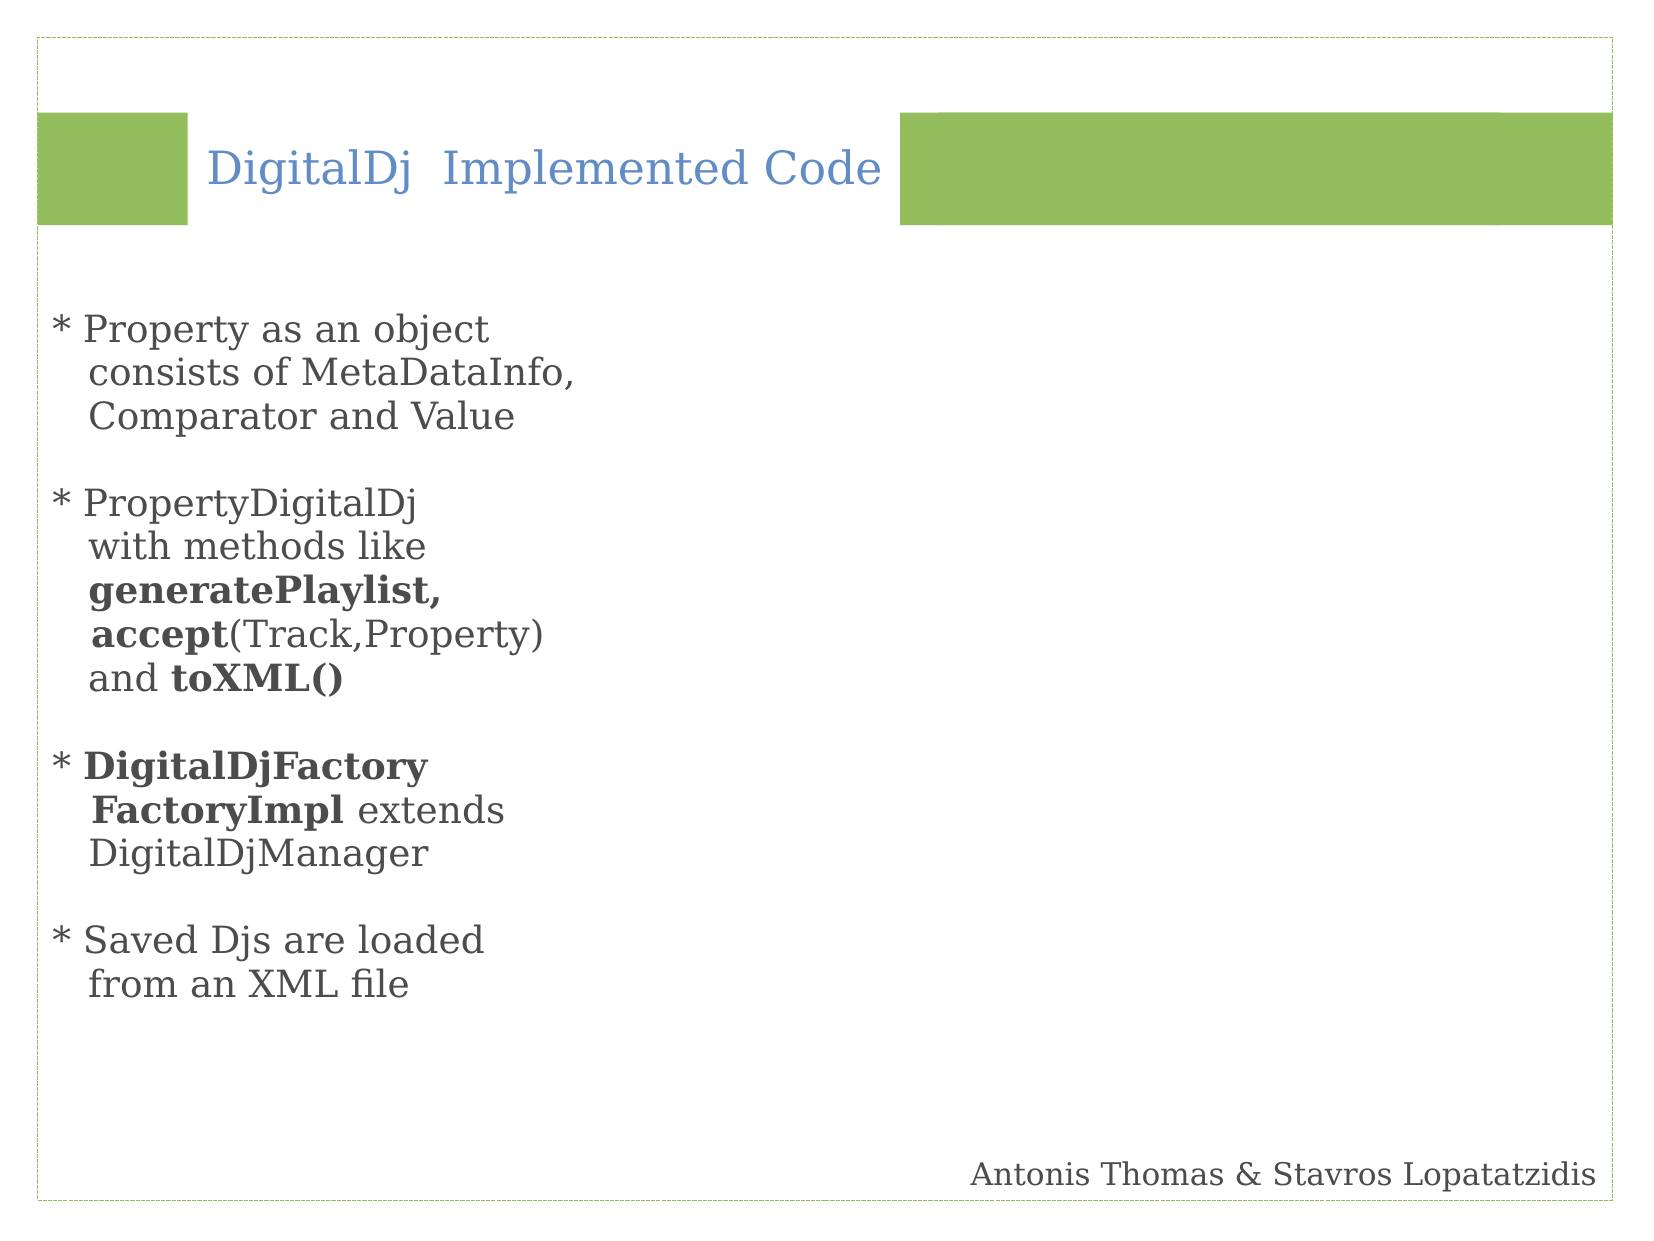

DigitalDj Implemented Code
* Property as an object consists of MetaDataInfo, Comparator and Value
* PropertyDigitalDj with methods like generatePlaylist,
 accept(Track,Property)
 and toXML()
* DigitalDjFactory
 FactoryImpl extends
 DigitalDjManager
* Saved Djs are loaded from an XML file
Antonis Thomas & Stavros Lopatatzidis